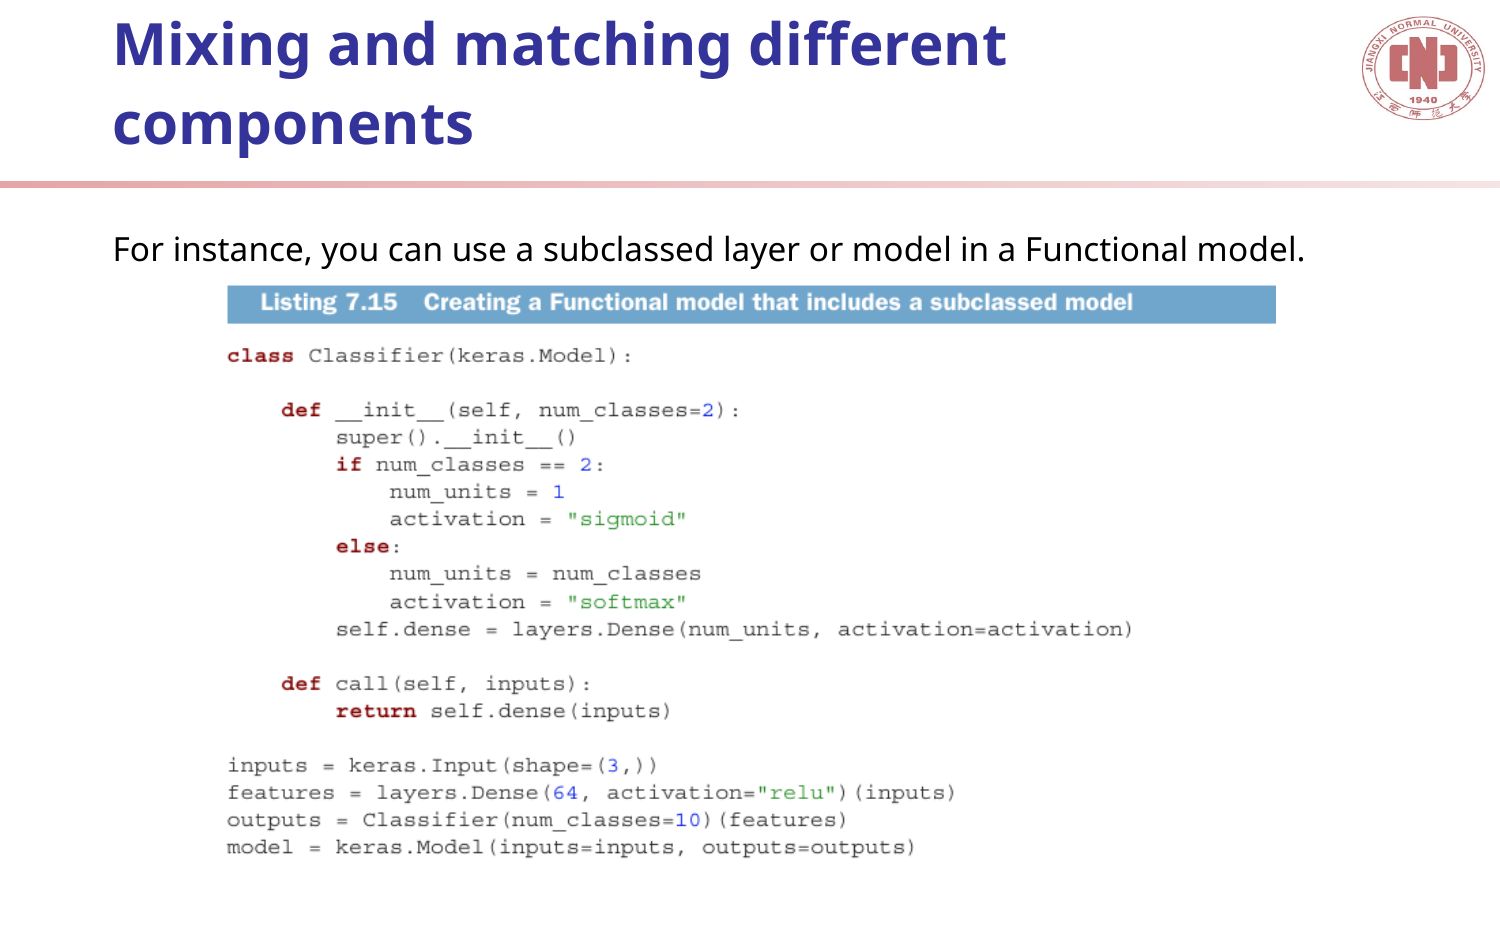

# Mixing and matching different components
For instance, you can use a subclassed layer or model in a Functional model.